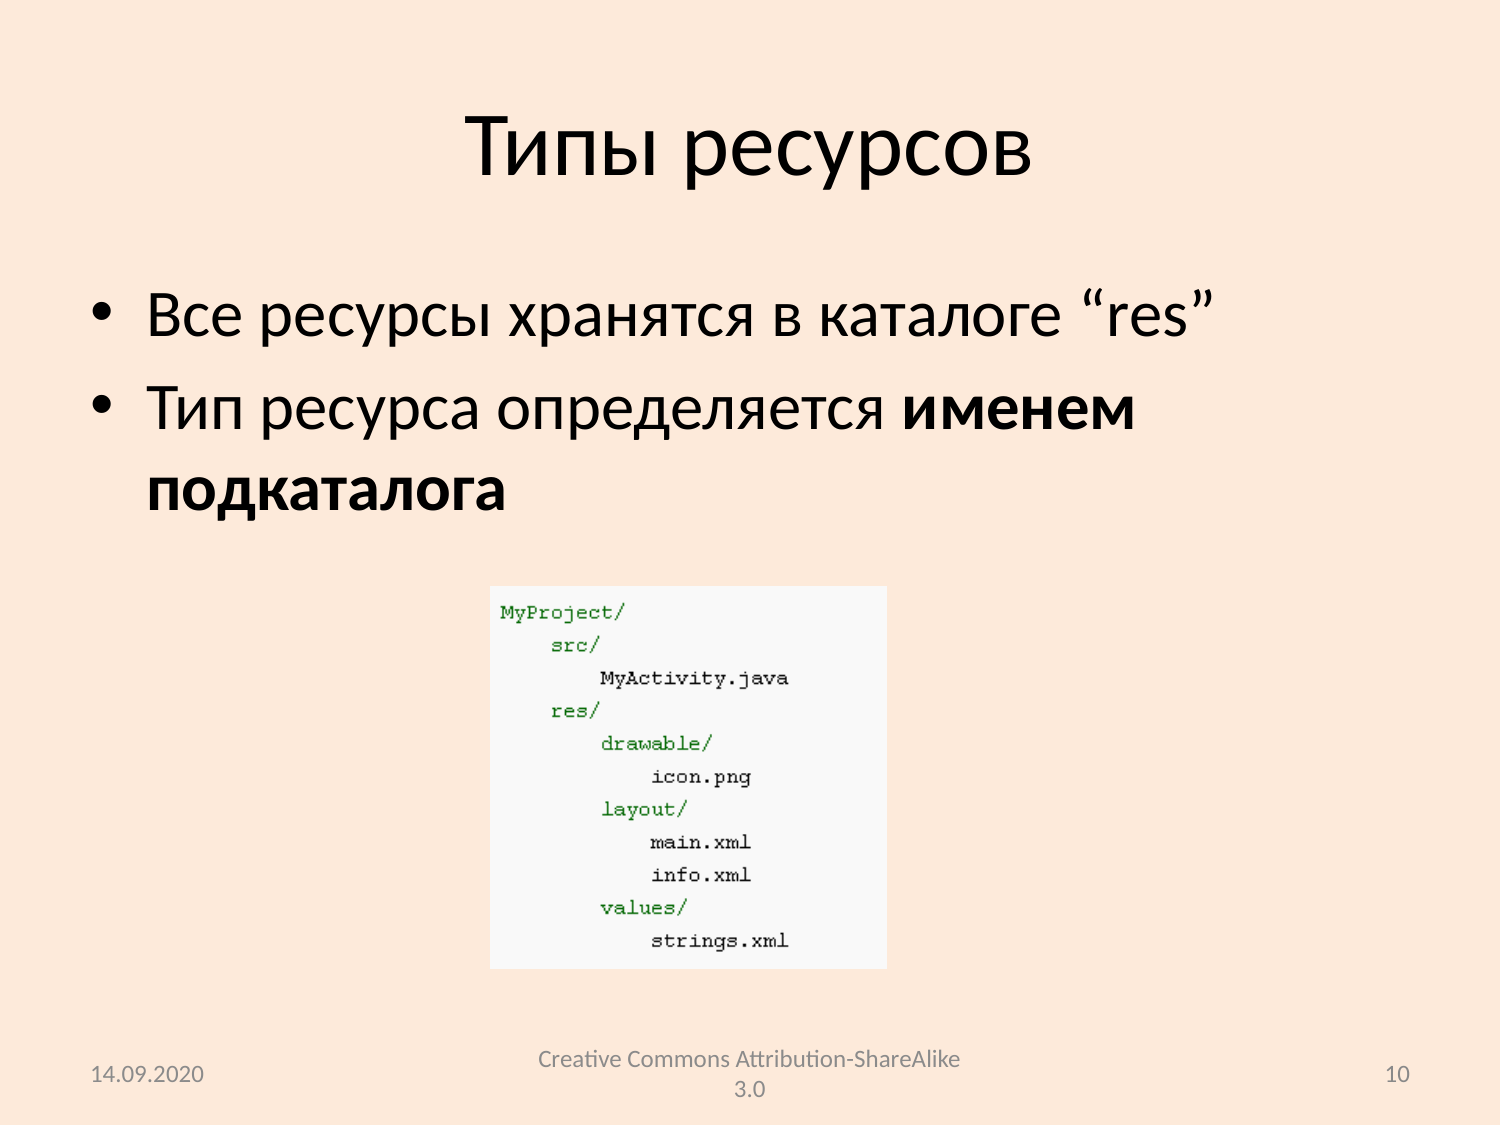

# Типы ресурсов
Все ресурсы хранятся в каталоге “res”
Тип ресурса определяется именем подкаталога
14.09.2020
Creative Commons Attribution-ShareAlike 3.0